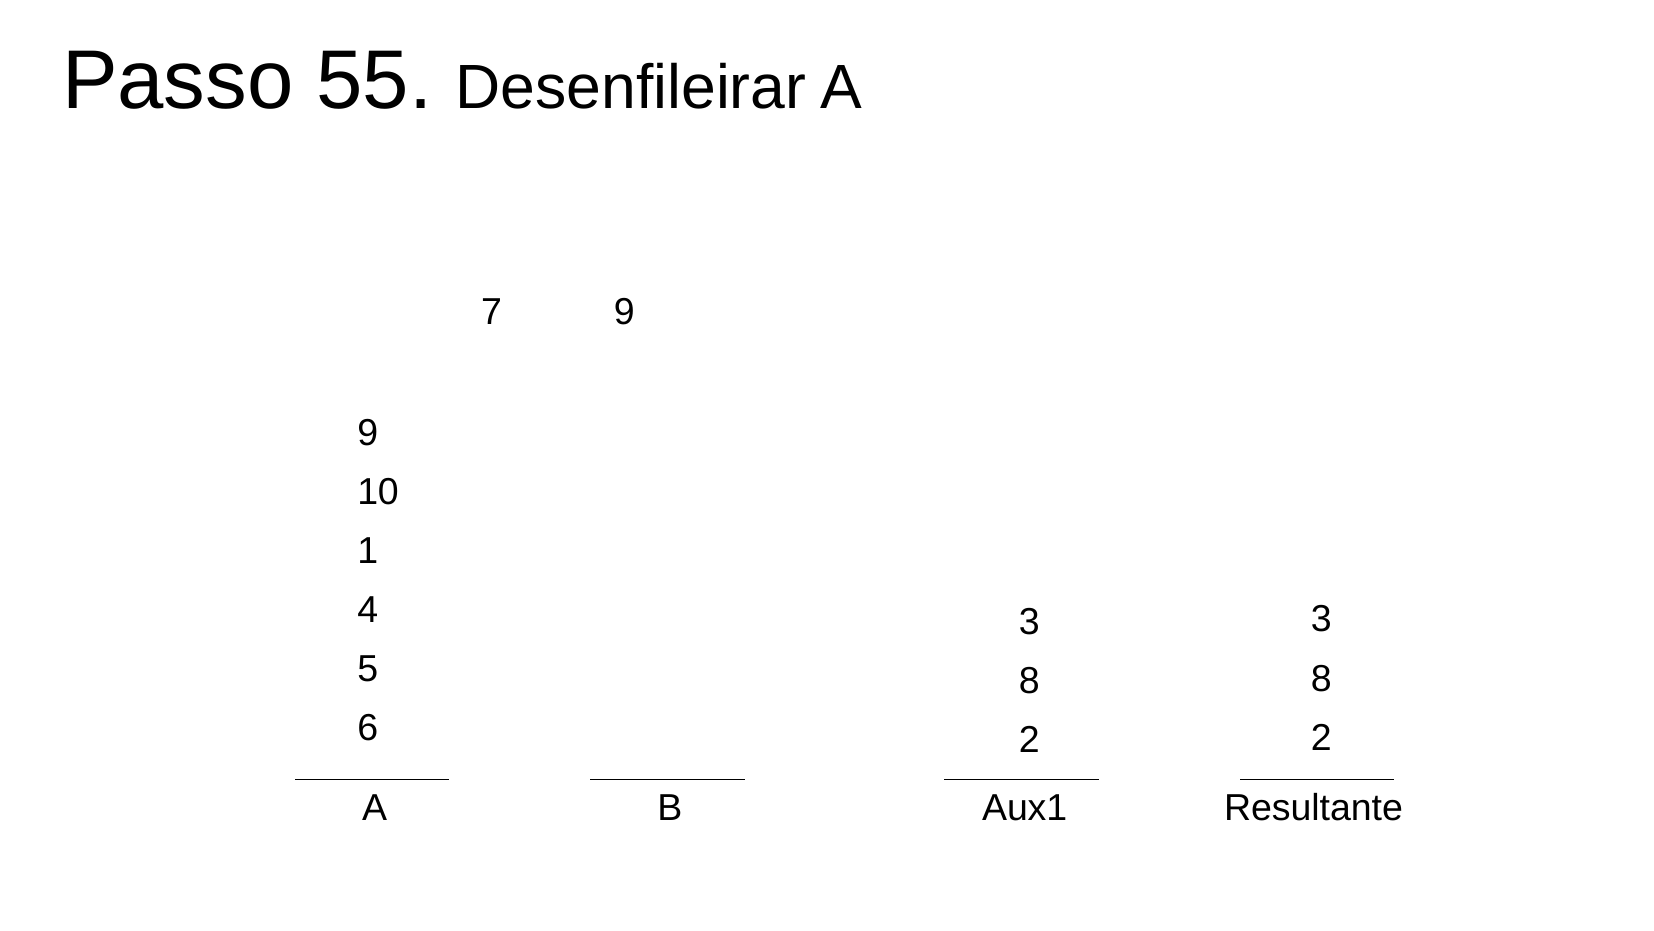

Passo 55. Desenfileirar A
7
9
9
10
1
4
3
3
5
8
8
6
2
2
A
B
Aux1
Resultante